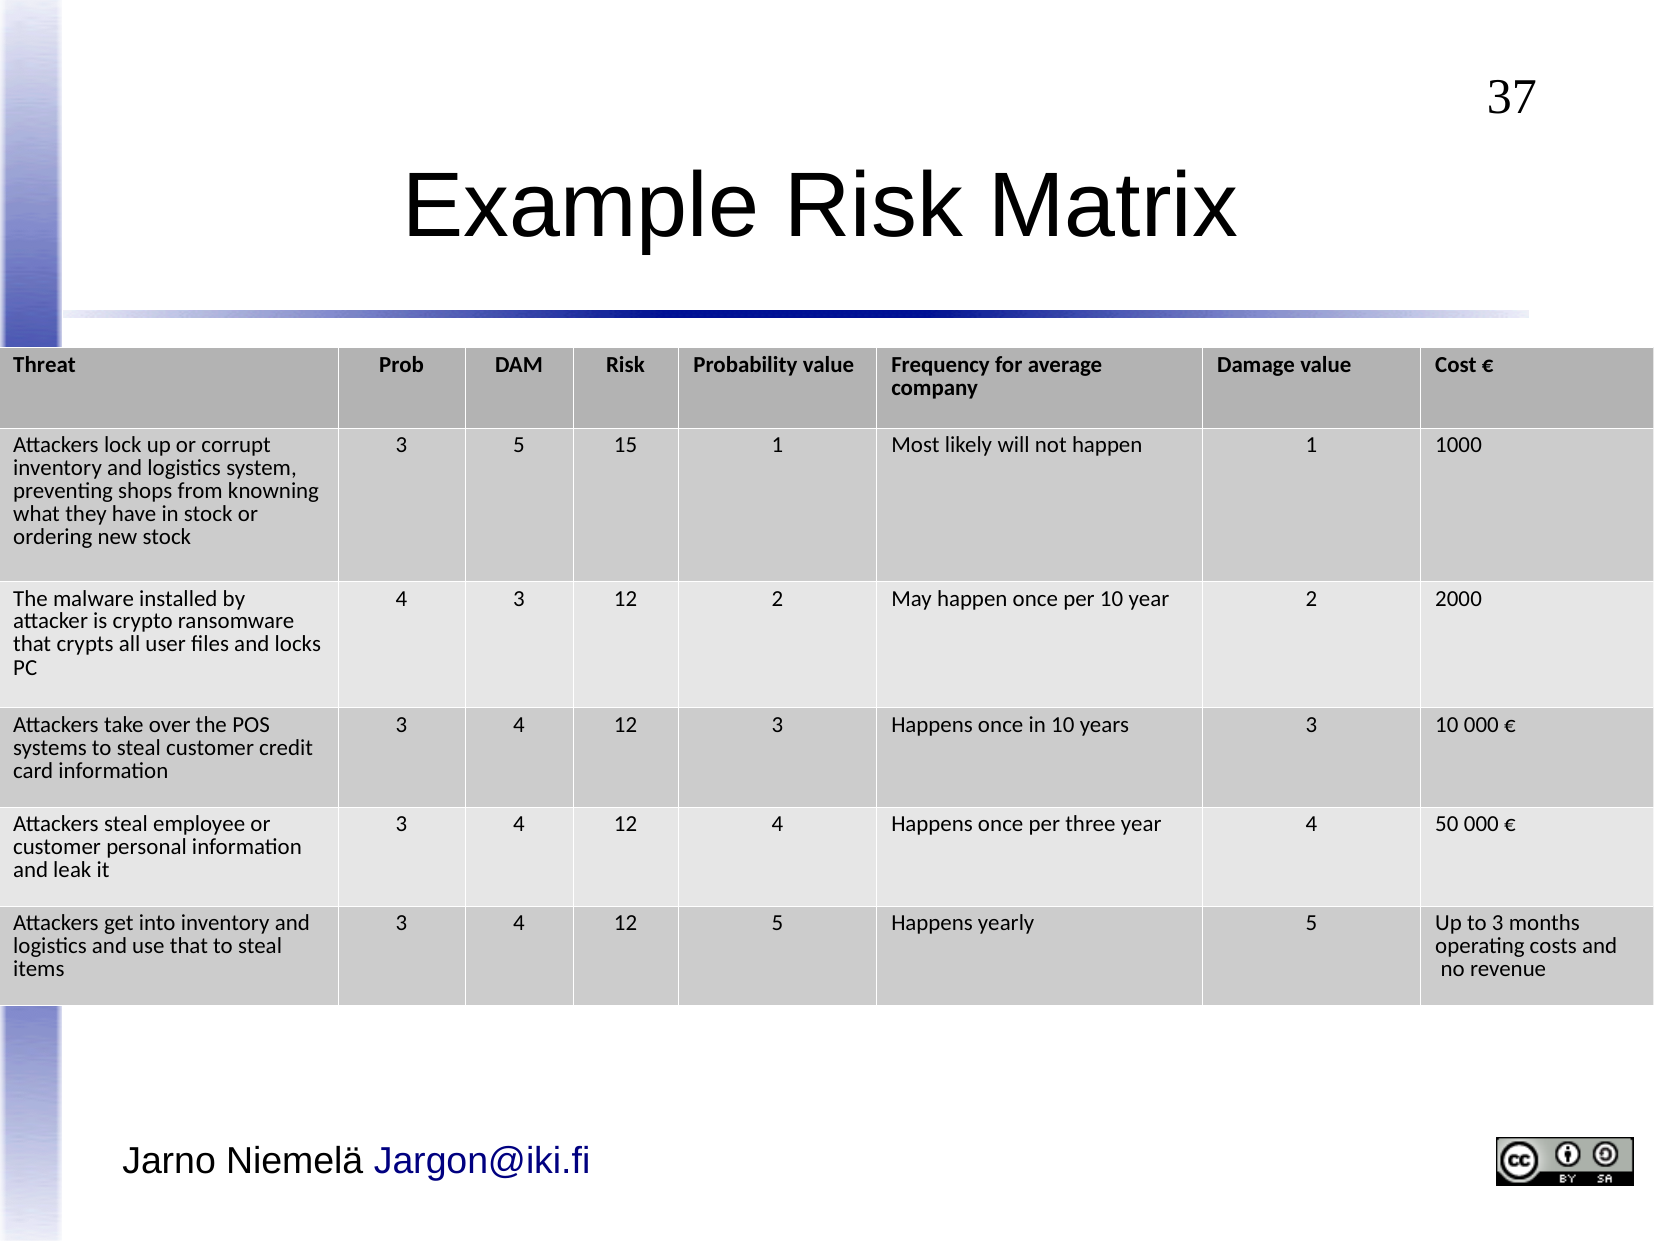

# Example Risk Matrix
| Threat | Prob | DAM | Risk | Probability value | Frequency for average company | Damage value | Cost € |
| --- | --- | --- | --- | --- | --- | --- | --- |
| Attackers lock up or corrupt inventory and logistics system, preventing shops from knowning what they have in stock or ordering new stock | 3 | 5 | 15 | 1 | Most likely will not happen | 1 | 1000 |
| The malware installed by attacker is crypto ransomware that crypts all user files and locks PC | 4 | 3 | 12 | 2 | May happen once per 10 year | 2 | 2000 |
| Attackers take over the POS systems to steal customer credit card information | 3 | 4 | 12 | 3 | Happens once in 10 years | 3 | 10 000 € |
| Attackers steal employee or customer personal information and leak it | 3 | 4 | 12 | 4 | Happens once per three year | 4 | 50 000 € |
| Attackers get into inventory and logistics and use that to steal items | 3 | 4 | 12 | 5 | Happens yearly | 5 | Up to 3 months operating costs and no revenue |